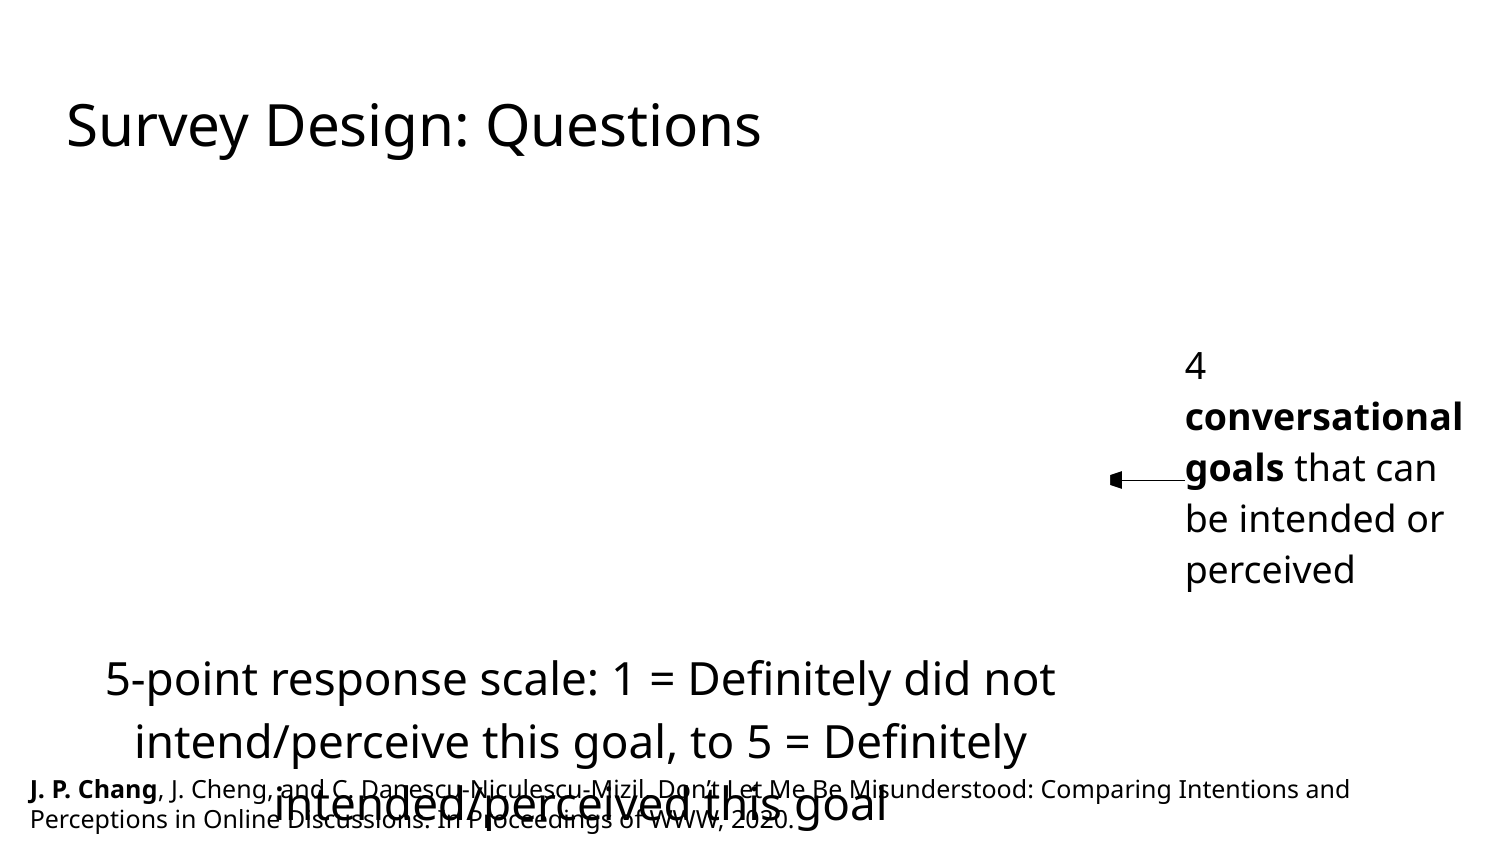

# Survey Design: Questions
| | Facts | Opinions |
| --- | --- | --- |
| Sharing | Fact Sharing | Opinion Sharing |
| Seeking | Fact Seeking | Opinion Seeking |
Content Type
4 conversational goals that can be intended or perceived
Direction
5-point response scale: 1 = Definitely did not intend/perceive this goal, to 5 = Definitely intended/perceived this goal
J. P. Chang, J. Cheng, and C. Danescu-Niculescu-Mizil. Don’t Let Me Be Misunderstood: Comparing Intentions and Perceptions in Online Discussions. In Proceedings of WWW, 2020.